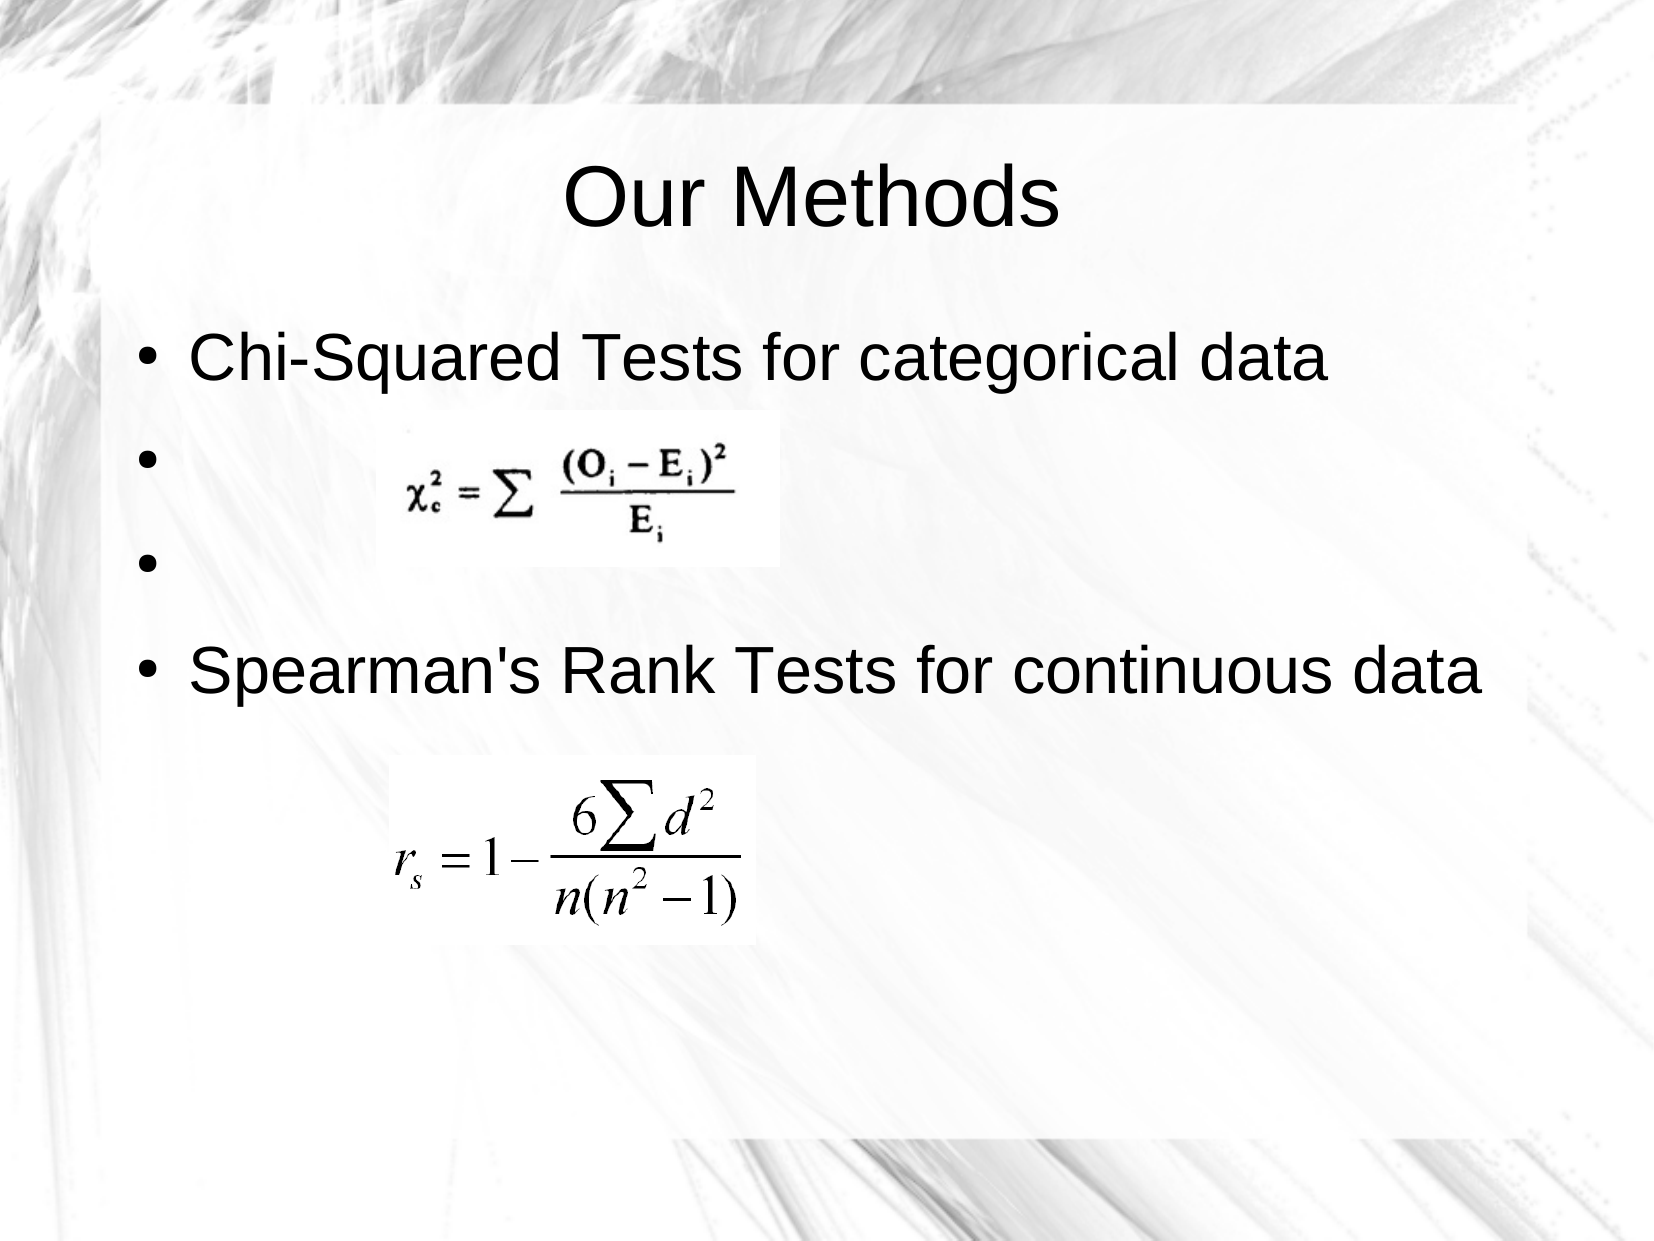

# Our Methods
Chi-Squared Tests for categorical data
Spearman's Rank Tests for continuous data